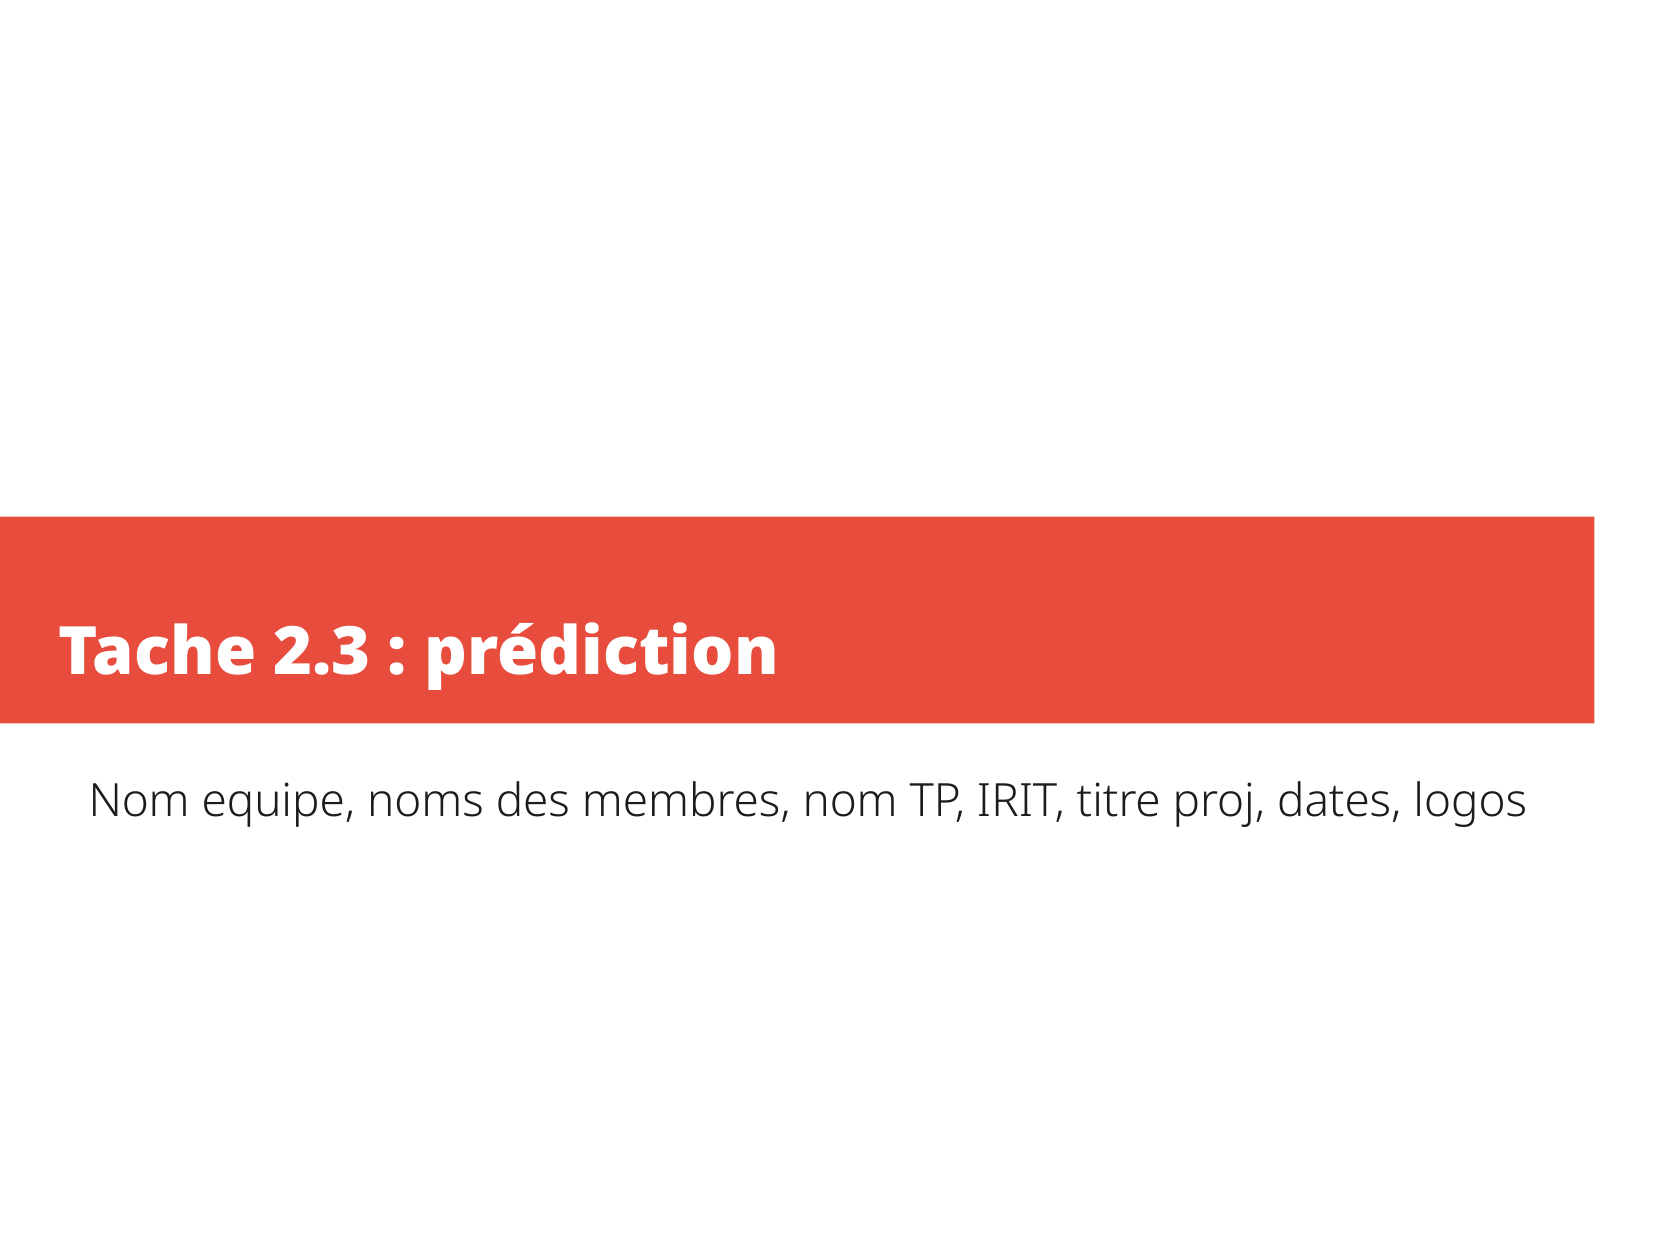

# Tache 2.3 : prédiction
Nom equipe, noms des membres, nom TP, IRIT, titre proj, dates, logos